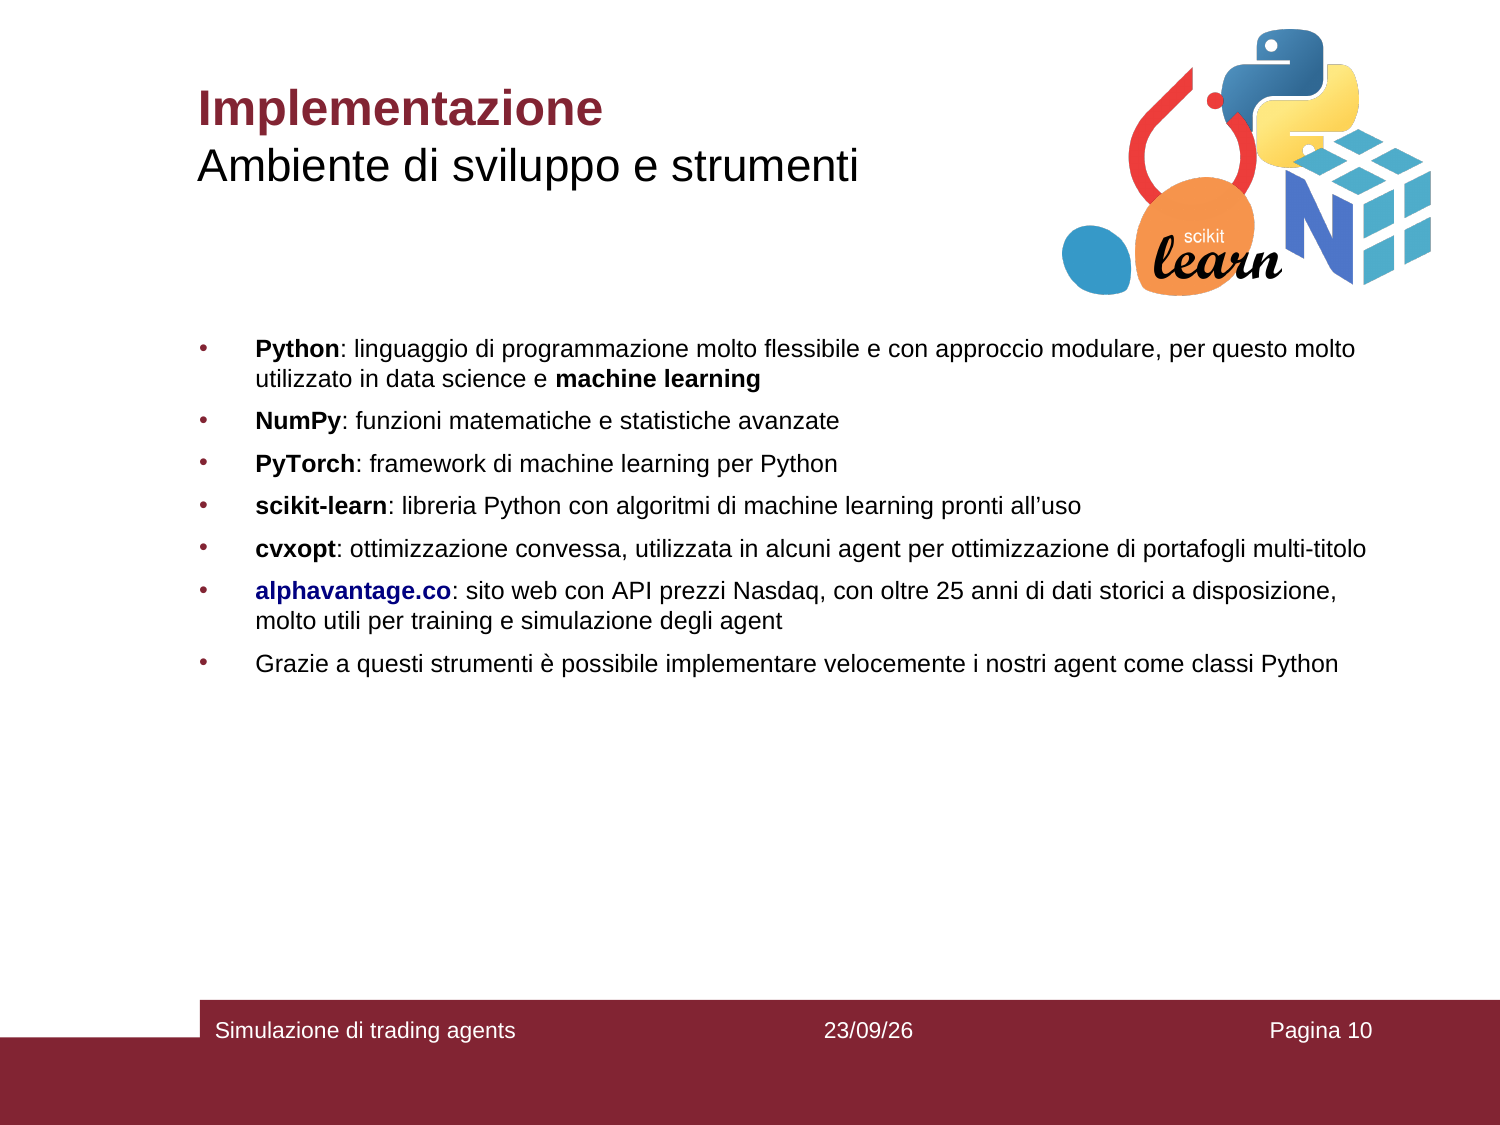

# Implementazione
Ambiente di sviluppo e strumenti
Python: linguaggio di programmazione molto flessibile e con approccio modulare, per questo molto utilizzato in data science e machine learning
NumPy: funzioni matematiche e statistiche avanzate
PyTorch: framework di machine learning per Python
scikit-learn: libreria Python con algoritmi di machine learning pronti all’uso
cvxopt: ottimizzazione convessa, utilizzata in alcuni agent per ottimizzazione di portafogli multi-titolo
alphavantage.co: sito web con API prezzi Nasdaq, con oltre 25 anni di dati storici a disposizione, molto utili per training e simulazione degli agent
Grazie a questi strumenti è possibile implementare velocemente i nostri agent come classi Python
Simulazione di trading agents
10